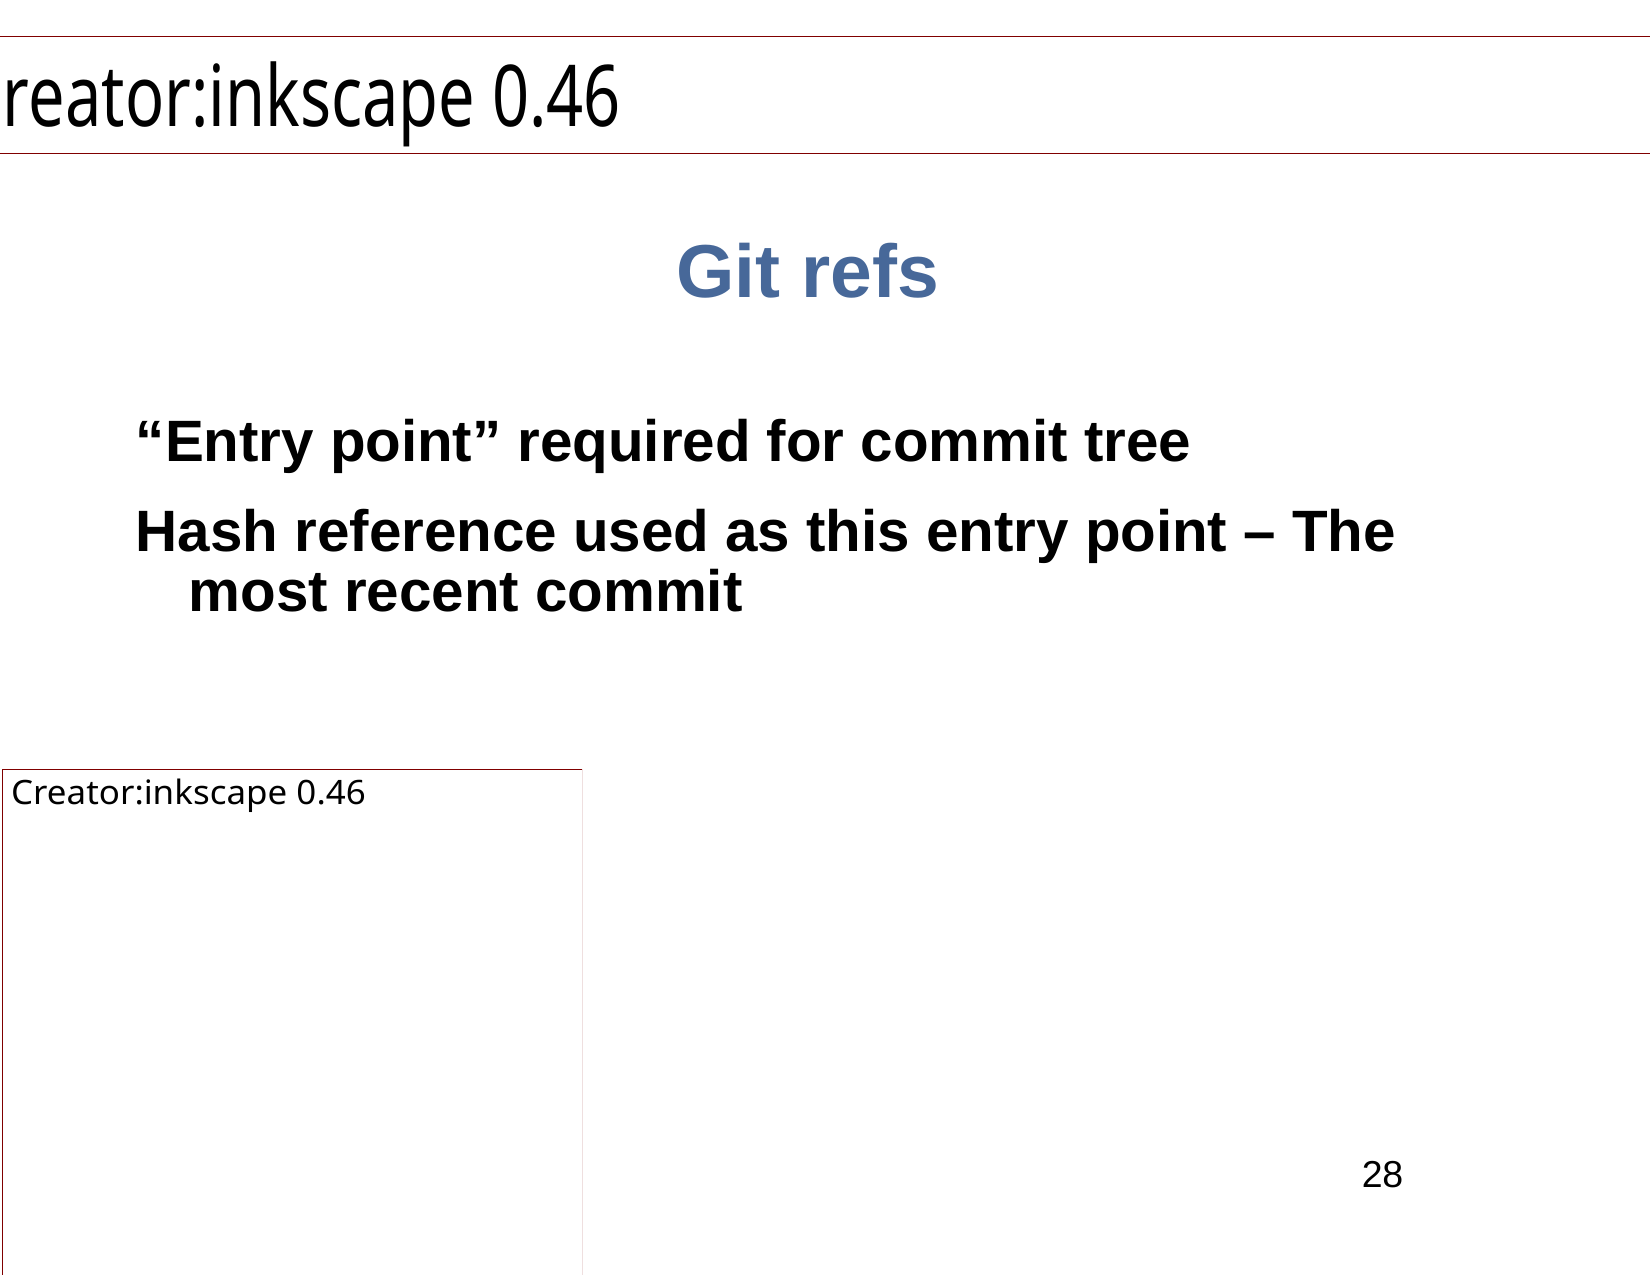

# Git refs
“Entry point” required for commit tree
Hash reference used as this entry point – The most recent commit